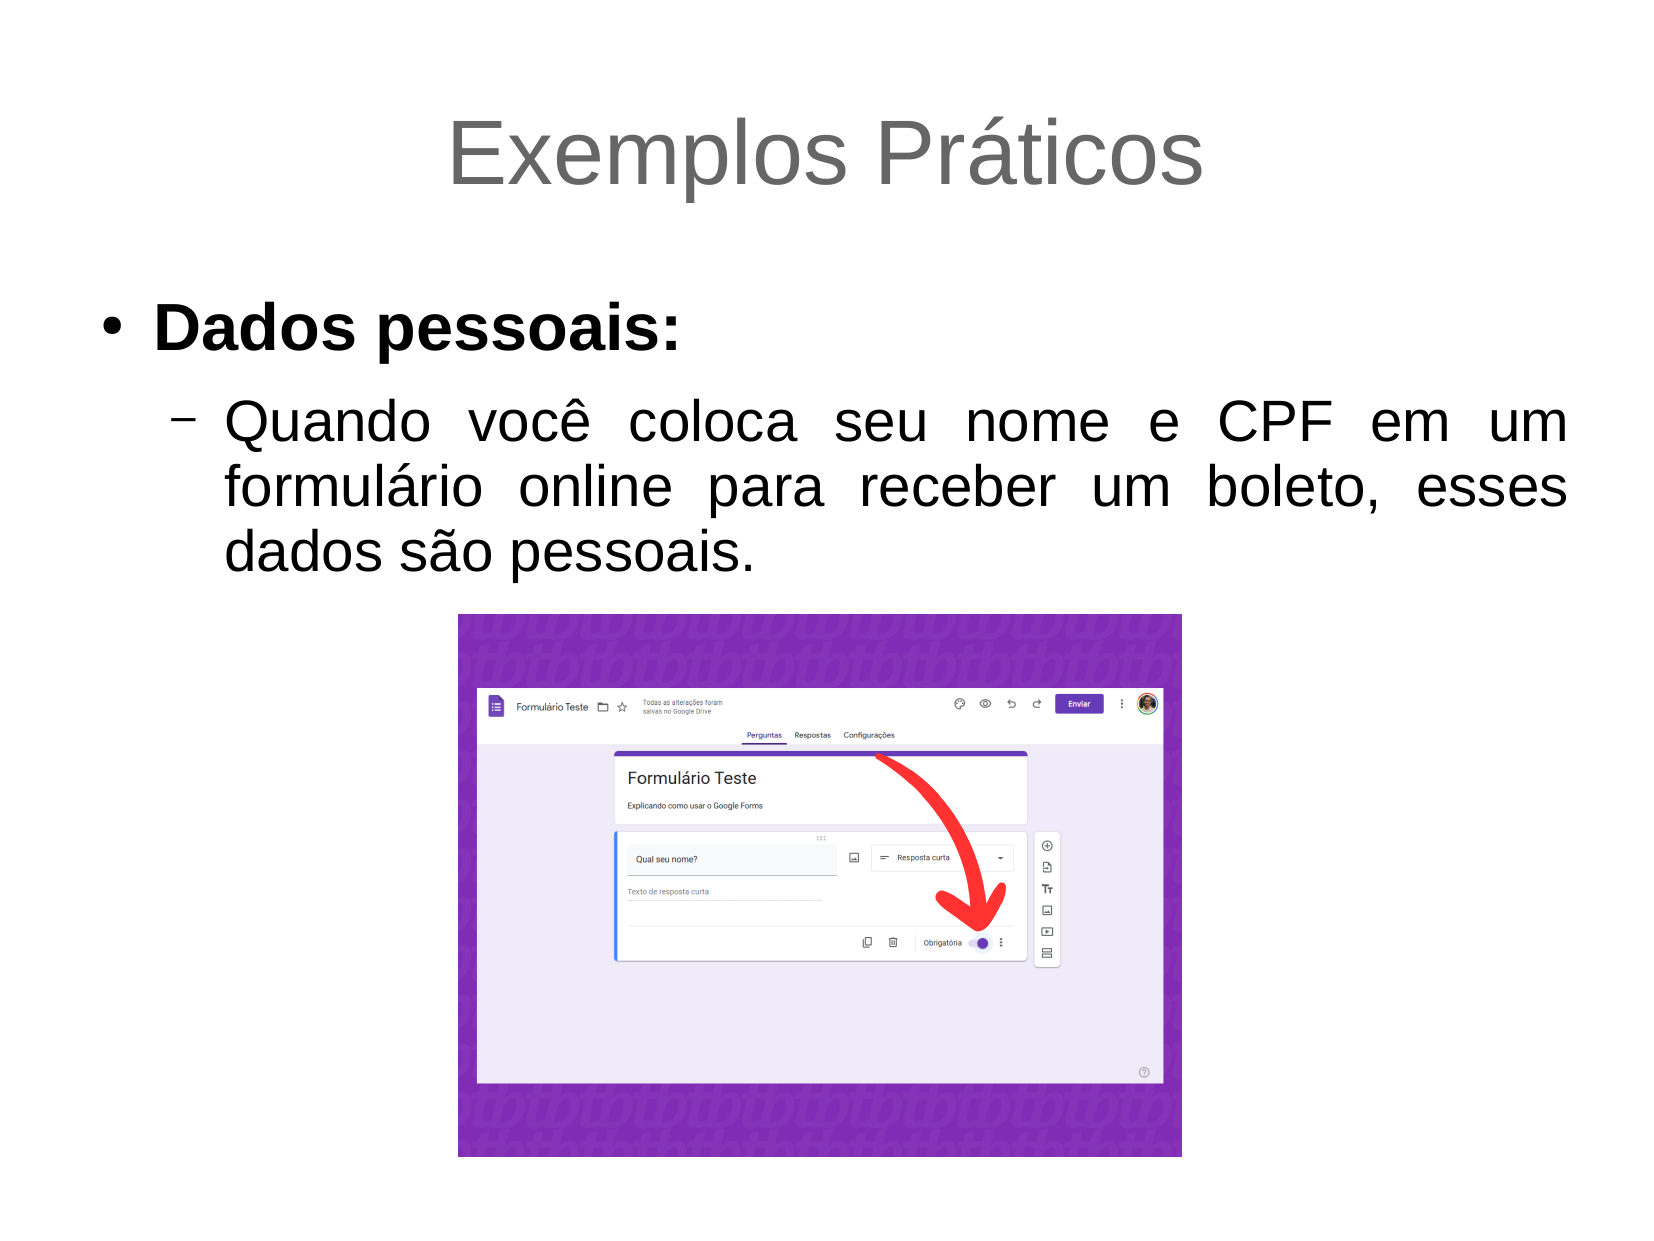

# Exemplos Práticos
Dados pessoais:
Quando você coloca seu nome e CPF em um formulário online para receber um boleto, esses dados são pessoais.